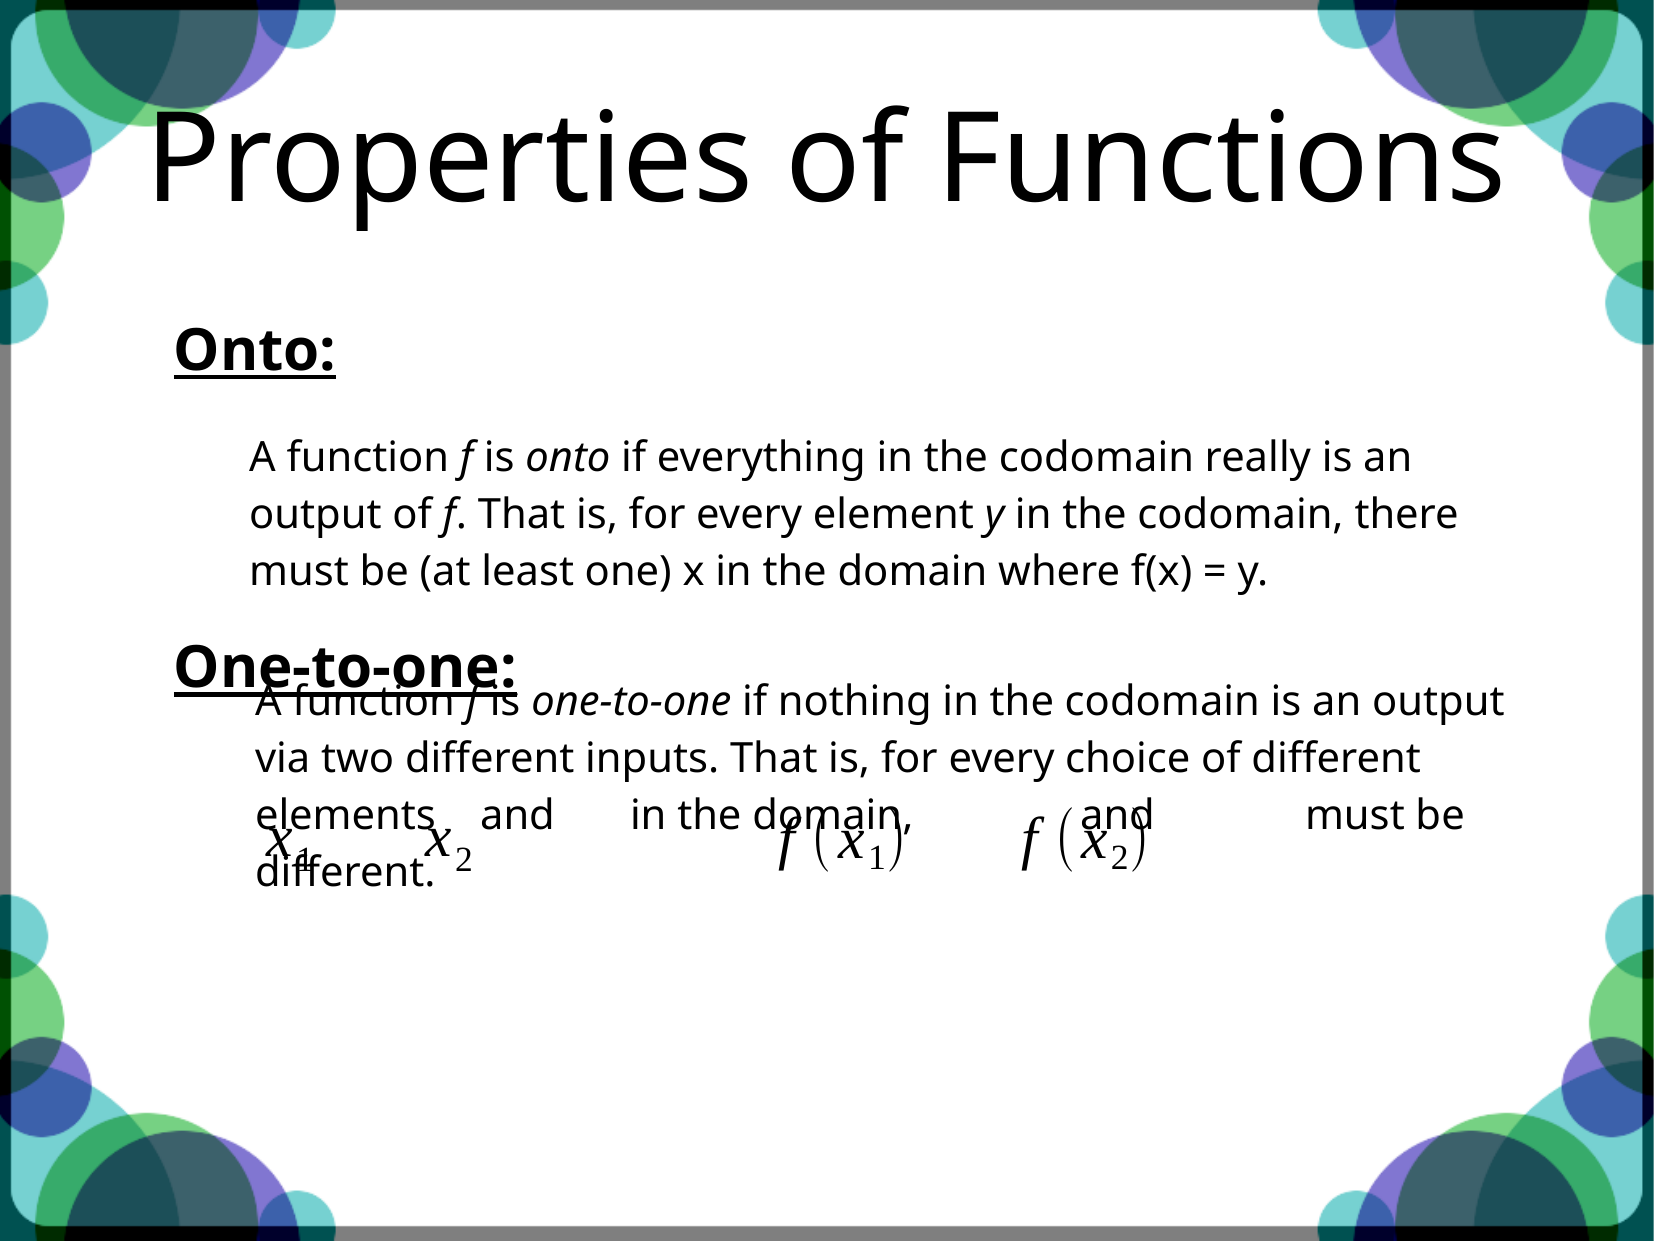

# Properties of Functions
Onto:
One-to-one:
A function f is onto if everything in the codomain really is an output of f. That is, for every element y in the codomain, there must be (at least one) x in the domain where f(x) = y.
A function f is one-to-one if nothing in the codomain is an output via two different inputs. That is, for every choice of different elements 	and 	in the domain, 			and 		must be different.